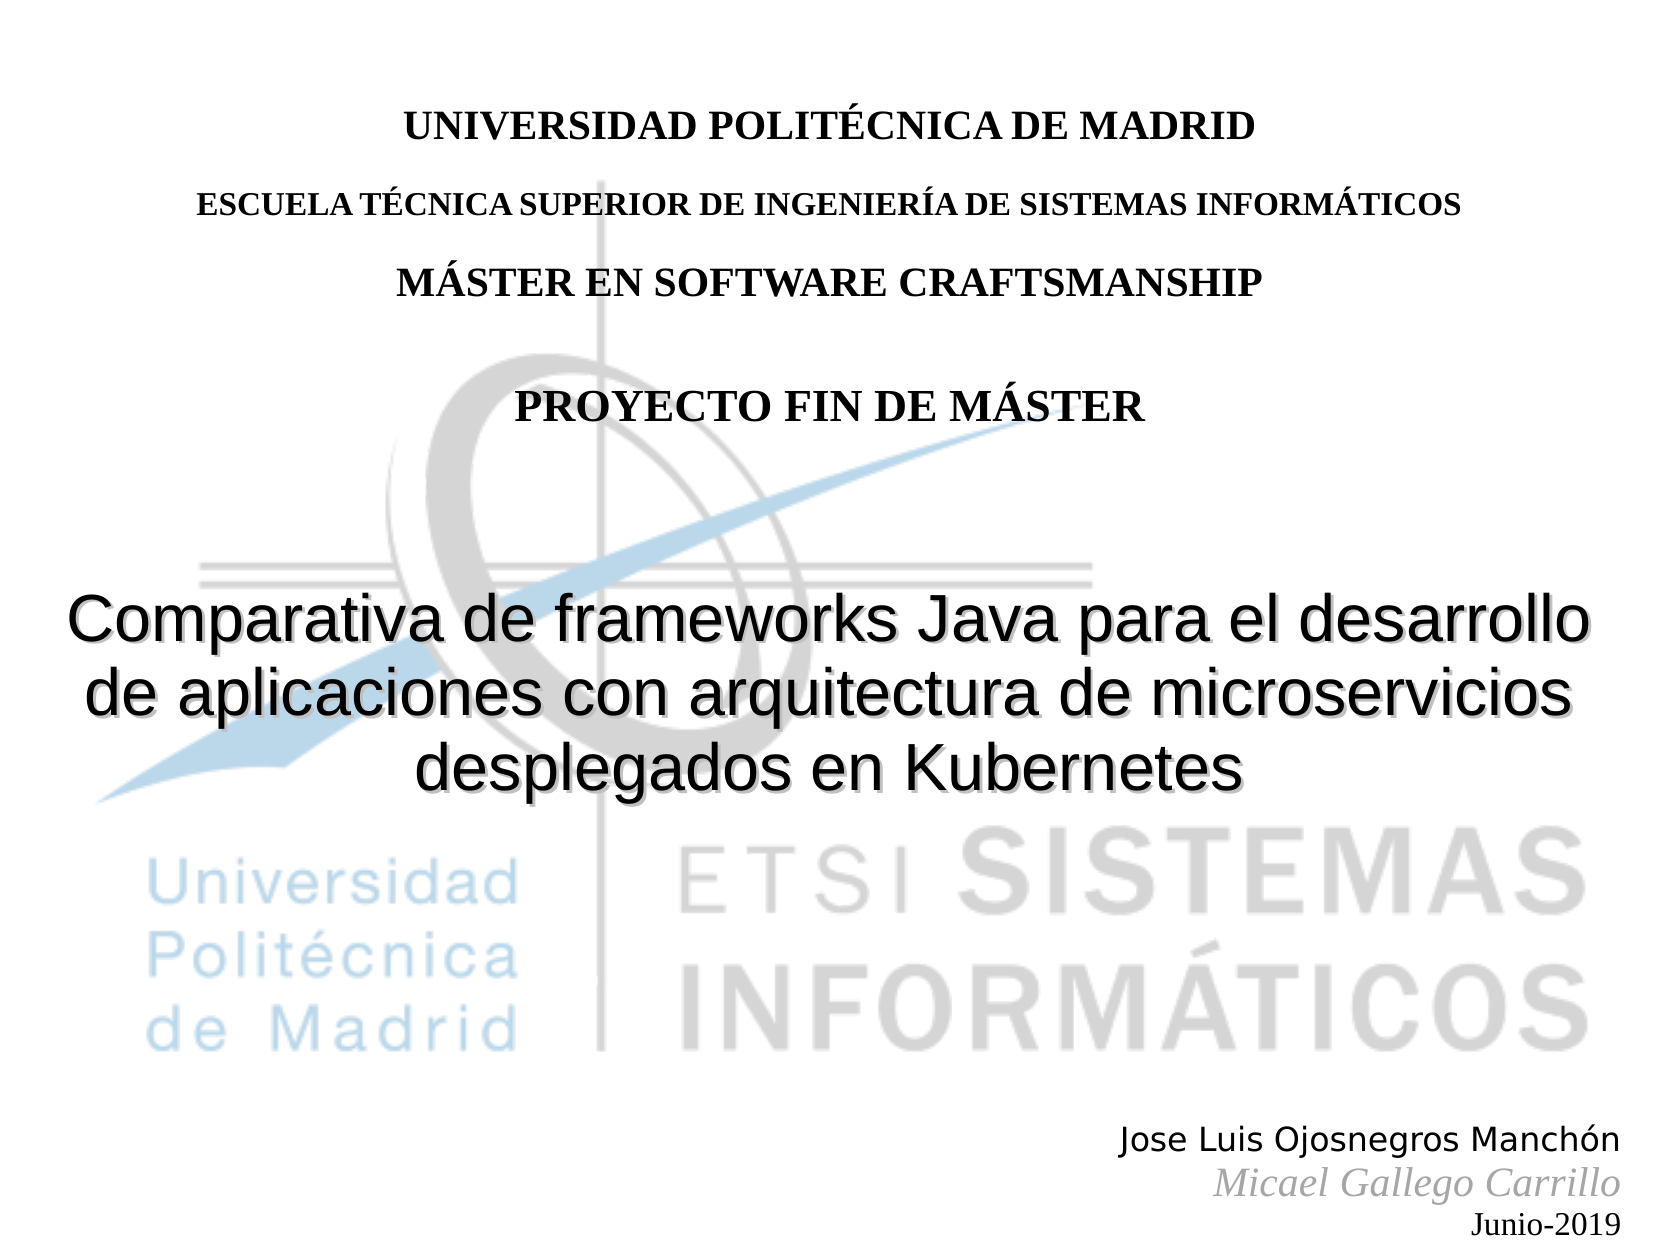

UNIVERSIDAD POLITÉCNICA DE MADRID
ESCUELA TÉCNICA SUPERIOR DE INGENIERÍA DE SISTEMAS INFORMÁTICOS
MÁSTER EN SOFTWARE CRAFTSMANSHIP
PROYECTO FIN DE MÁSTER
Comparativa de frameworks Java para el desarrollo de aplicaciones con arquitectura de microservicios desplegados en Kubernetes
Jose Luis Ojosnegros Manchón
Micael Gallego Carrillo
Junio-2019